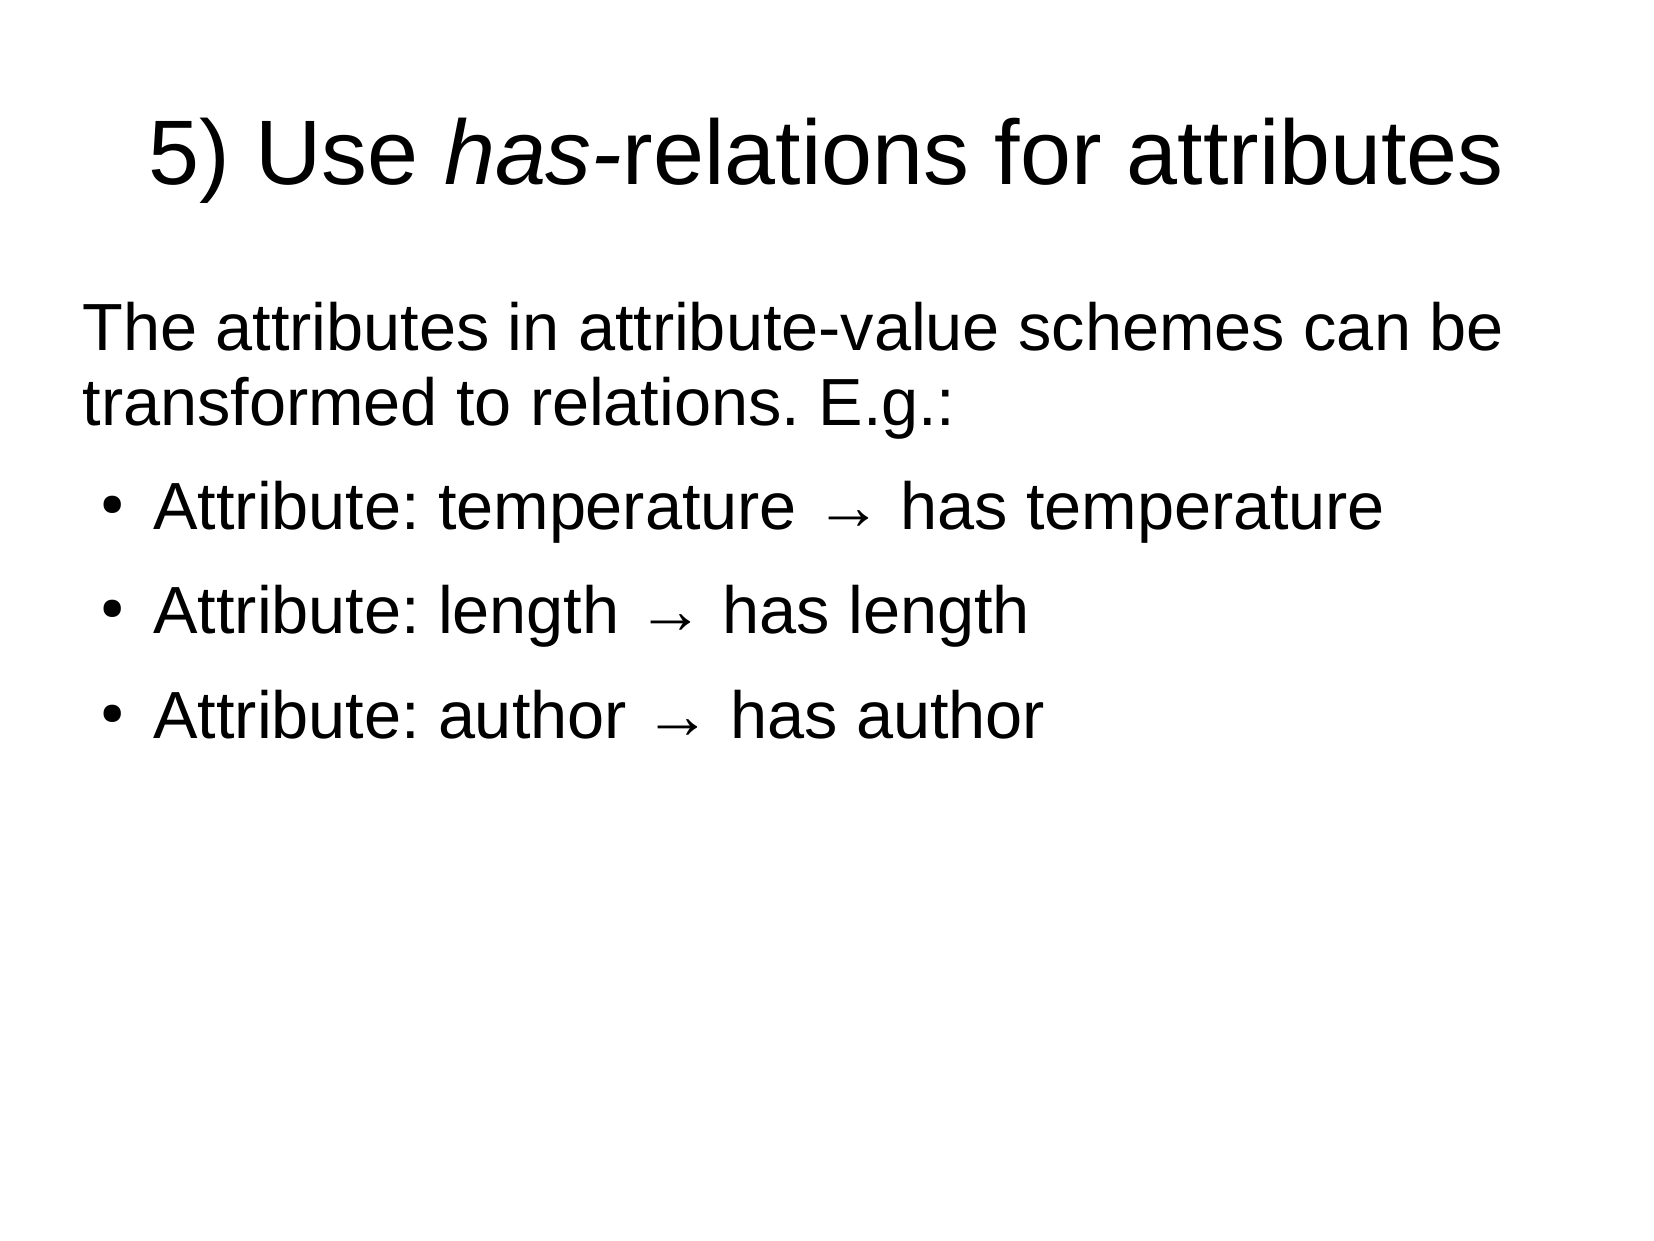

# 5) Use has-relations for attributes
The attributes in attribute-value schemes can be transformed to relations. E.g.:
Attribute: temperature → has temperature
Attribute: length → has length
Attribute: author → has author